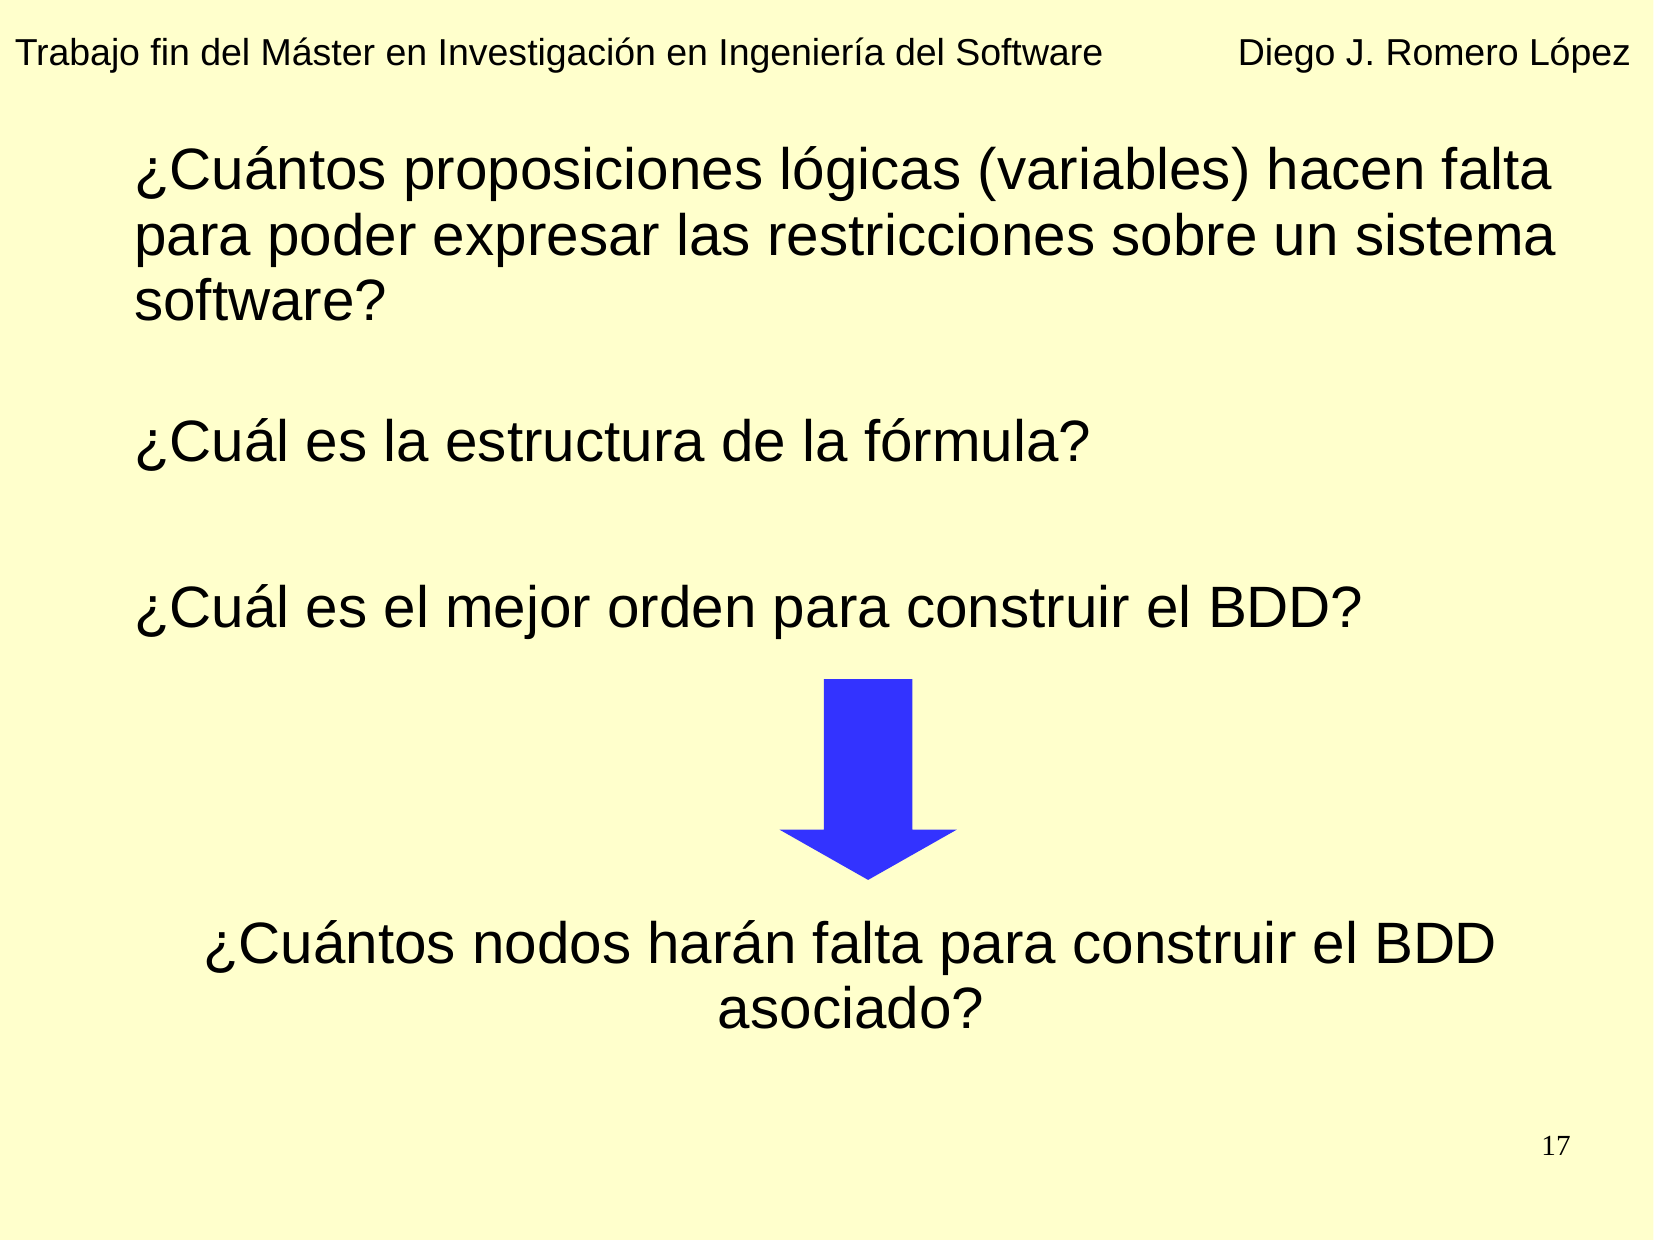

¿Cuántos proposiciones lógicas (variables) hacen falta para poder expresar las restricciones sobre un sistema software?
¿Cuál es la estructura de la fórmula?
¿Cuál es el mejor orden para construir el BDD?
¿Cuántos nodos harán falta para construir el BDD asociado?
17